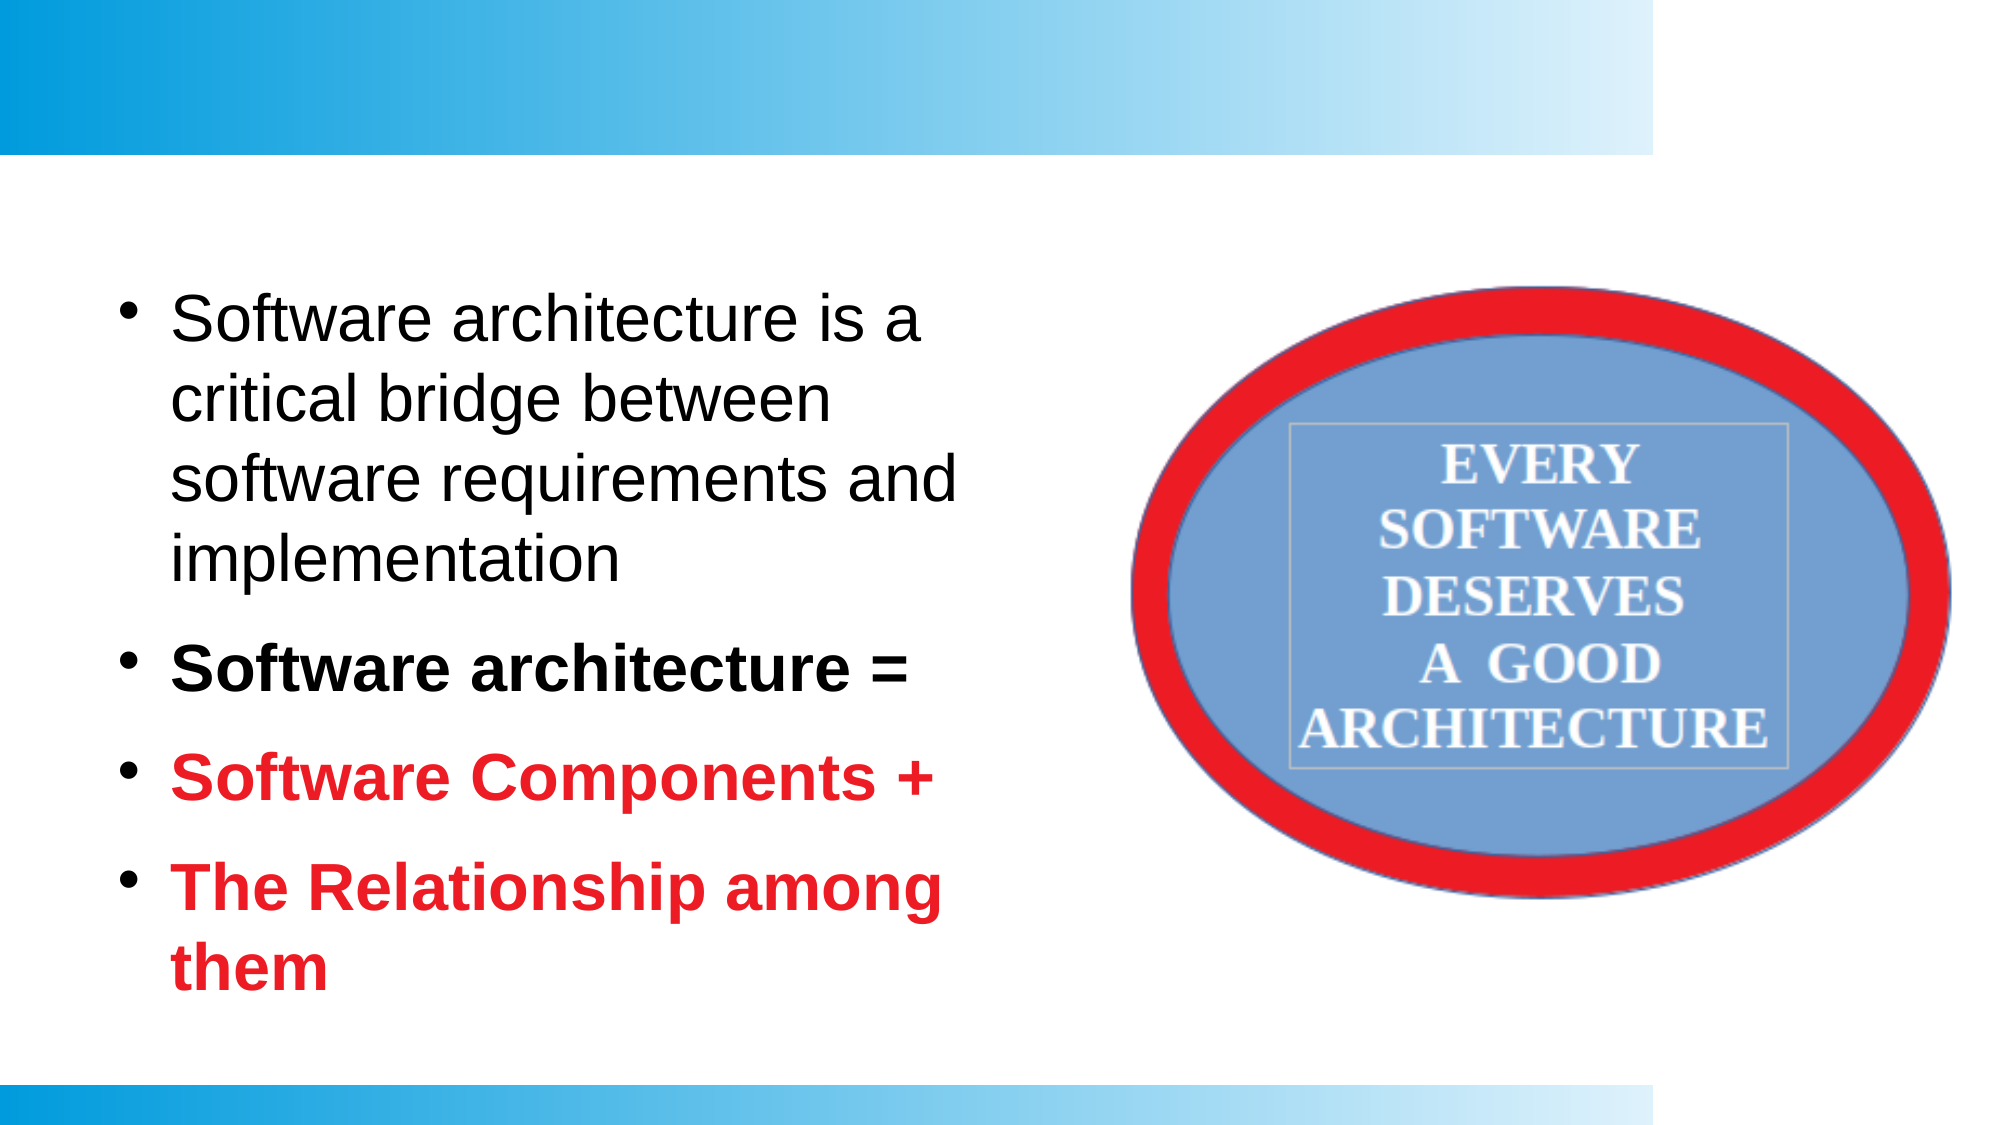

# Software architecture is a critical bridge between software requirements and implementation
Software architecture =
Software Components +
The Relationship among them